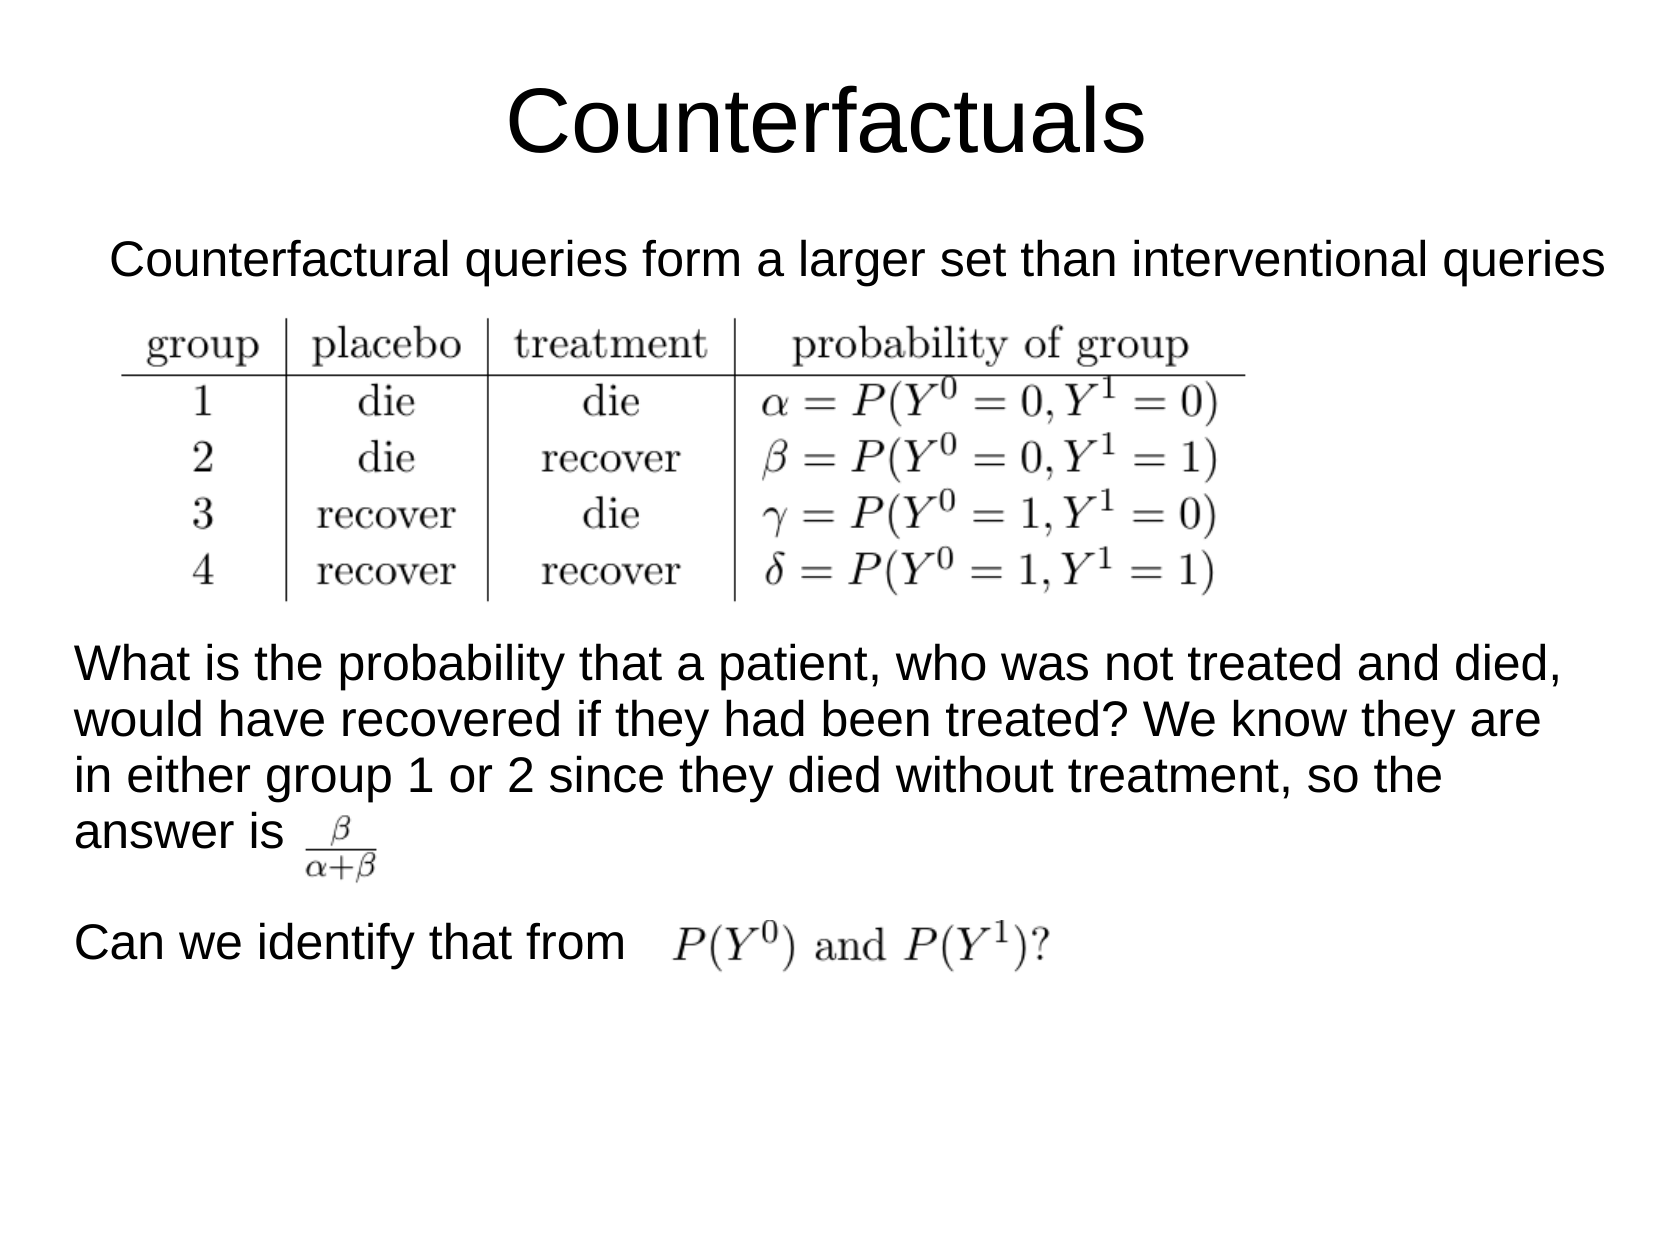

# Counterfactuals
Counterfactural queries form a larger set than interventional queries
What is the probability that a patient, who was not treated and died, would have recovered if they had been treated? We know they are in either group 1 or 2 since they died without treatment, so the answer is
Can we identify that from